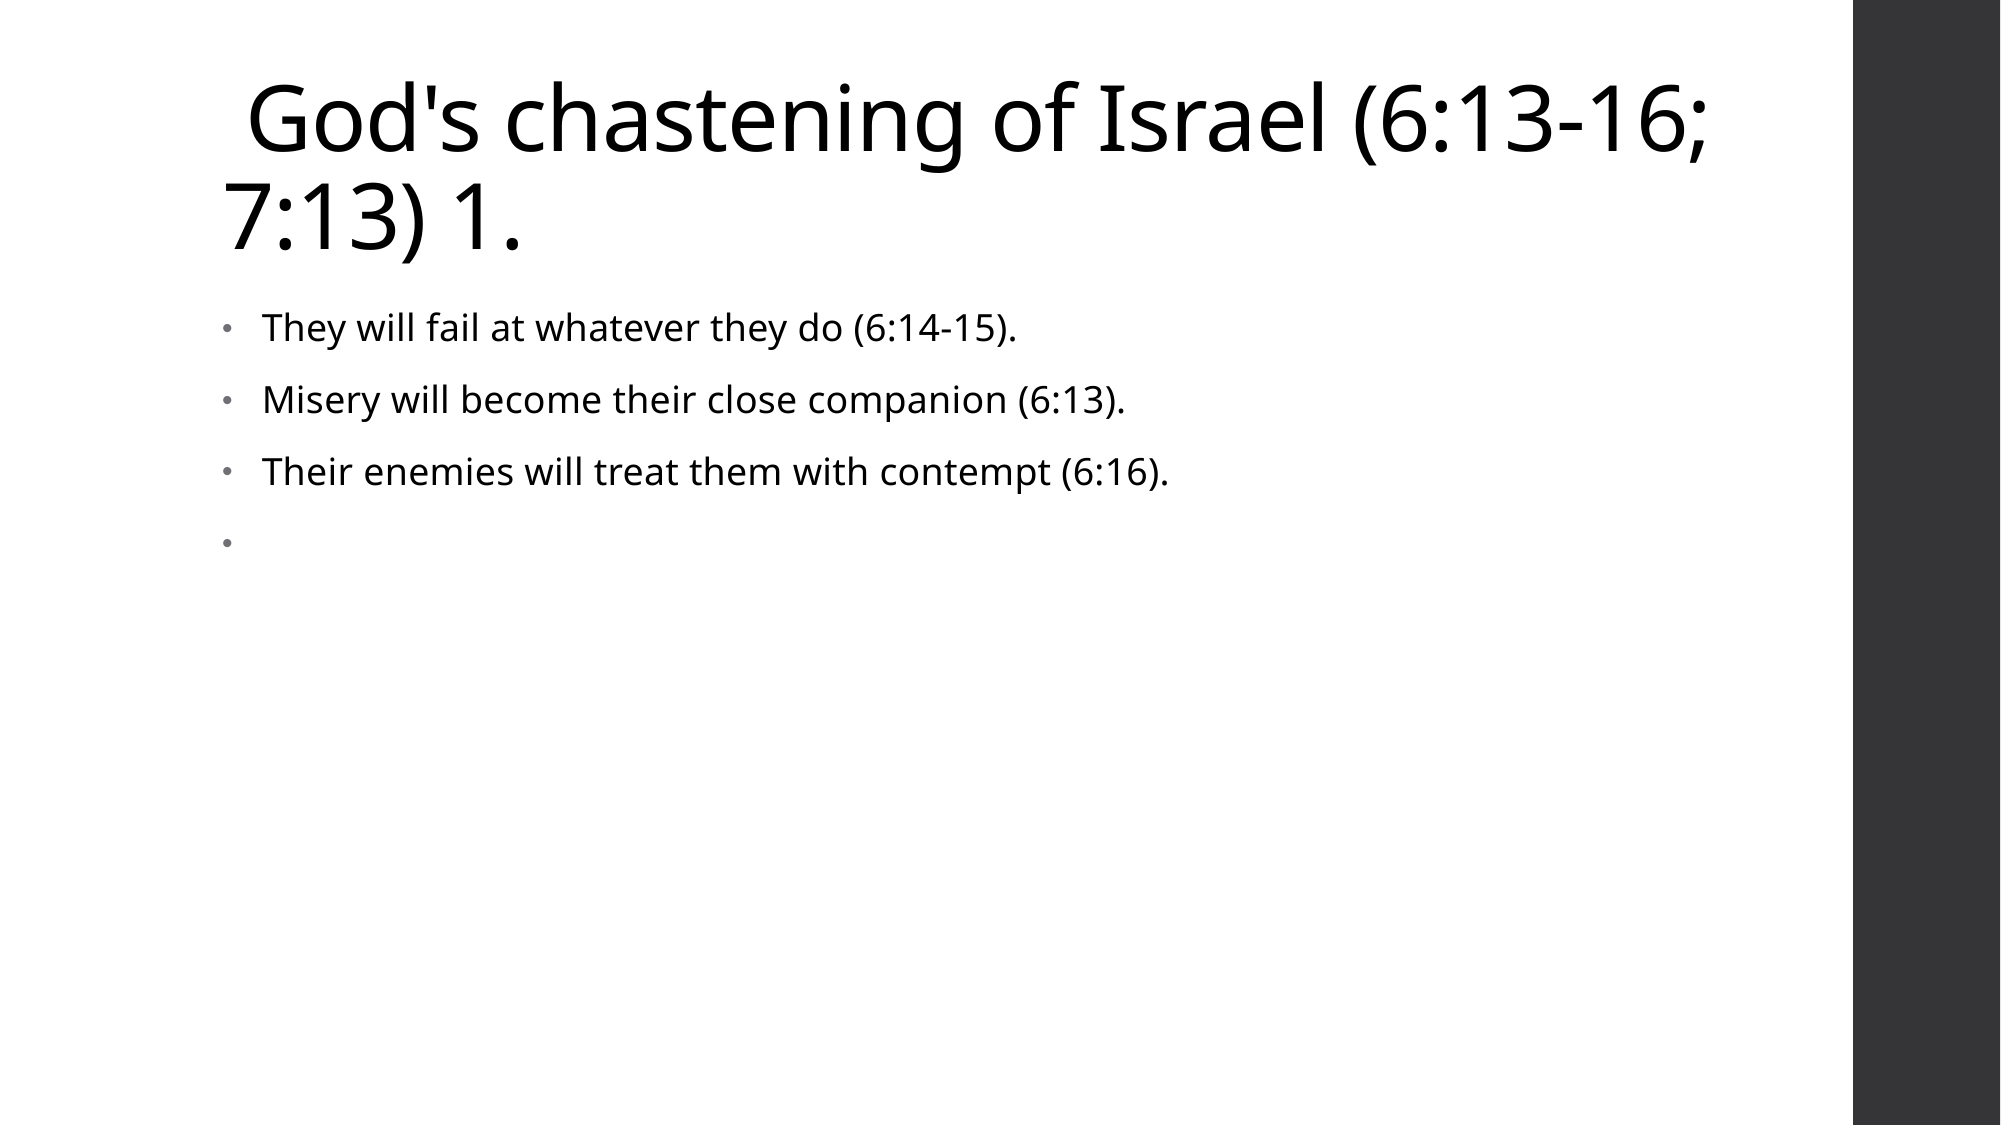

# God's chastening of Israel (6:13-16; 7:13) 1.
 They will fail at whatever they do (6:14-15).
 Misery will become their close companion (6:13).
 Their enemies will treat them with contempt (6:16).